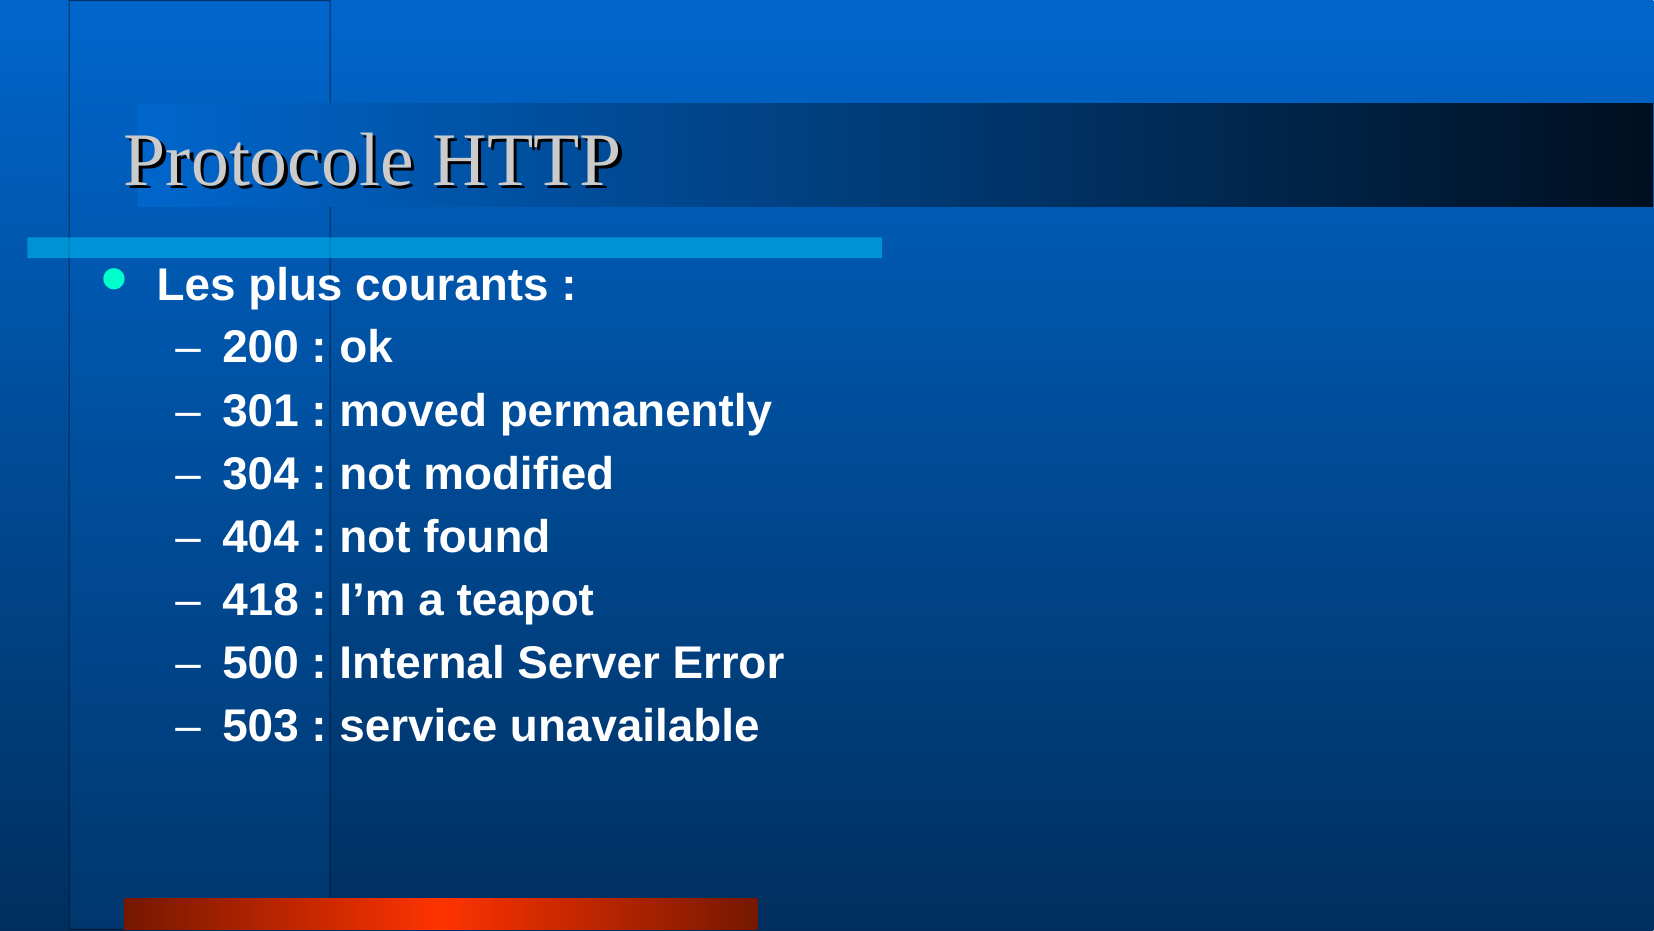

# Protocole HTTP
Les plus courants :
200 : ok
301 : moved permanently
304 : not modified
404 : not found
418 : I’m a teapot
500 : Internal Server Error
503 : service unavailable